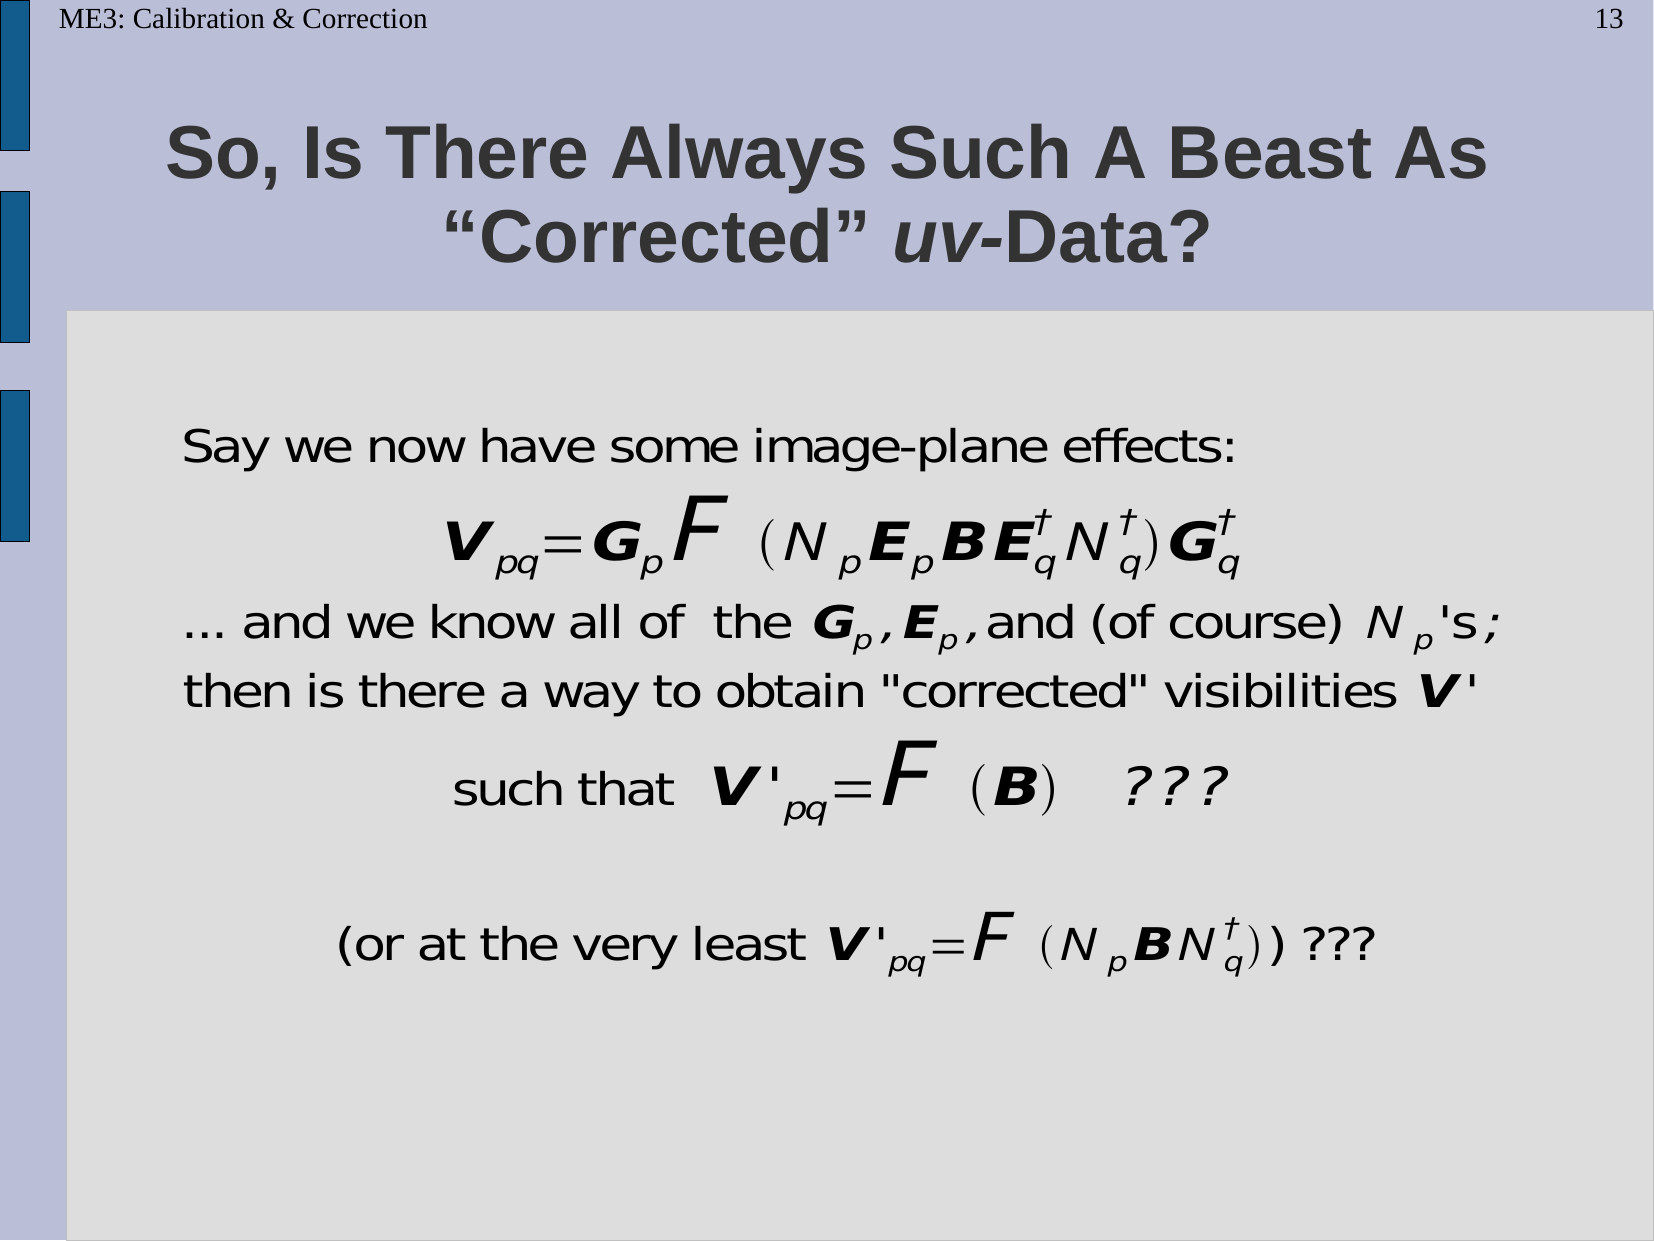

ME3: Calibration & Correction
13
# So, Is There Always Such A Beast As “Corrected” uv-Data?